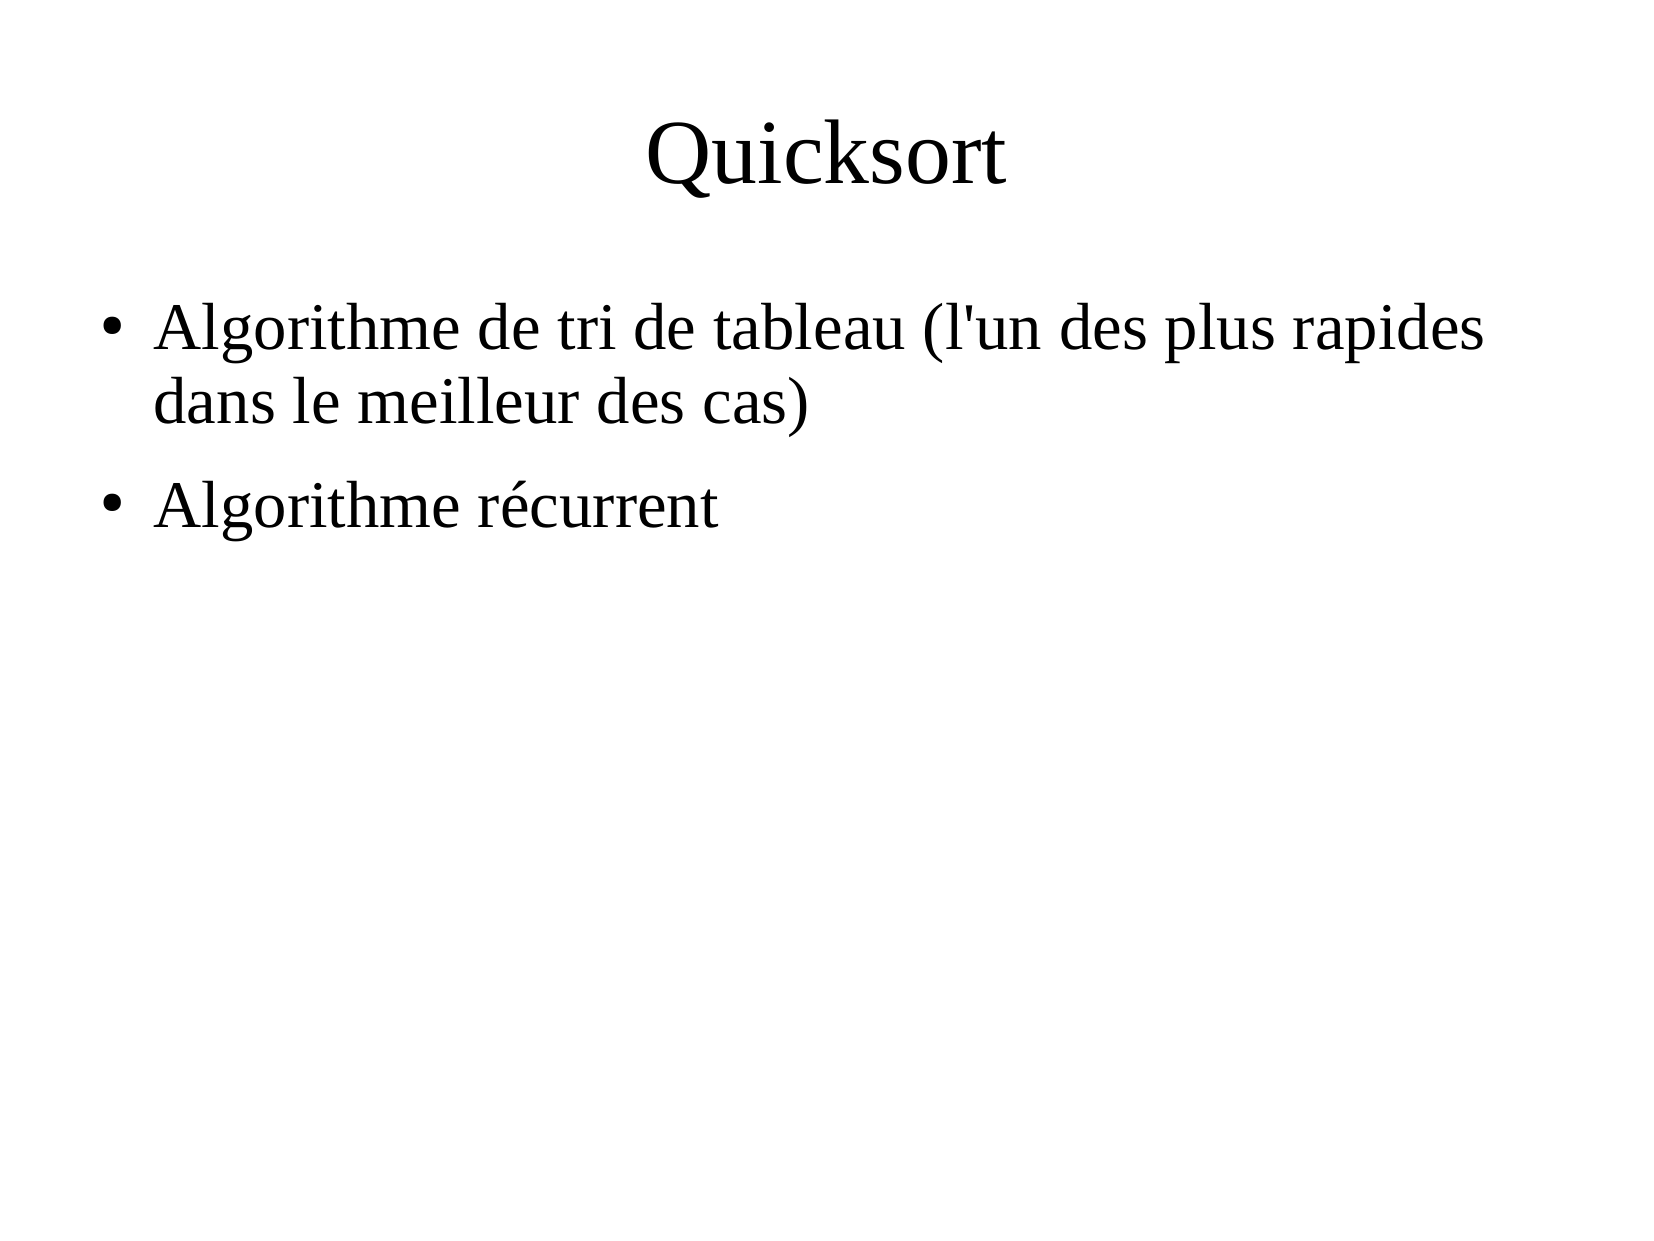

# Quicksort
Algorithme de tri de tableau (l'un des plus rapides dans le meilleur des cas)
Algorithme récurrent